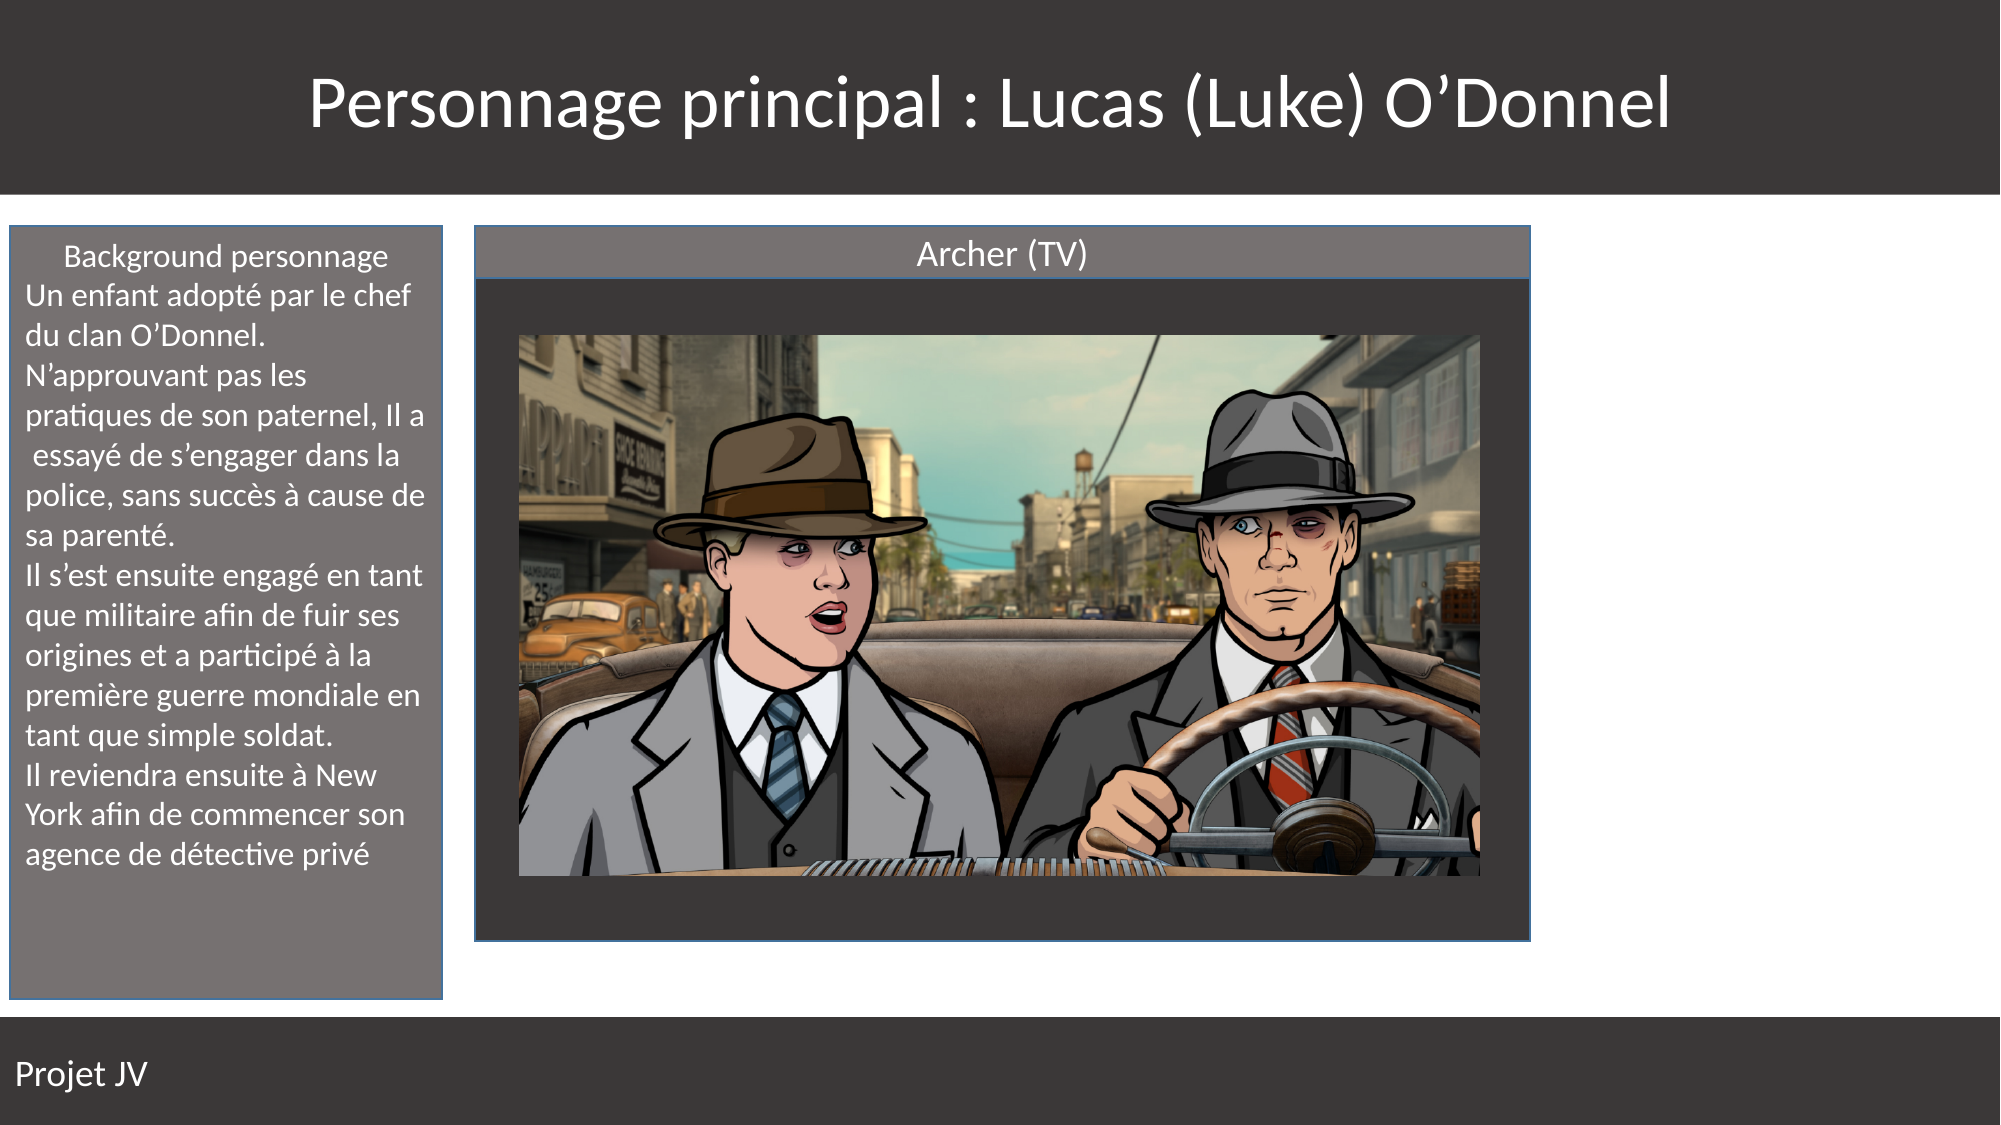

Personnage principal : Lucas (Luke) O’Donnel
Background personnage
Un enfant adopté par le chef du clan O’Donnel. N’approuvant pas les pratiques de son paternel, Il a essayé de s’engager dans la police, sans succès à cause de sa parenté.
Il s’est ensuite engagé en tant que militaire afin de fuir ses origines et a participé à la première guerre mondiale en tant que simple soldat.
Il reviendra ensuite à New York afin de commencer son agence de détective privé
Archer (TV)
Projet JV